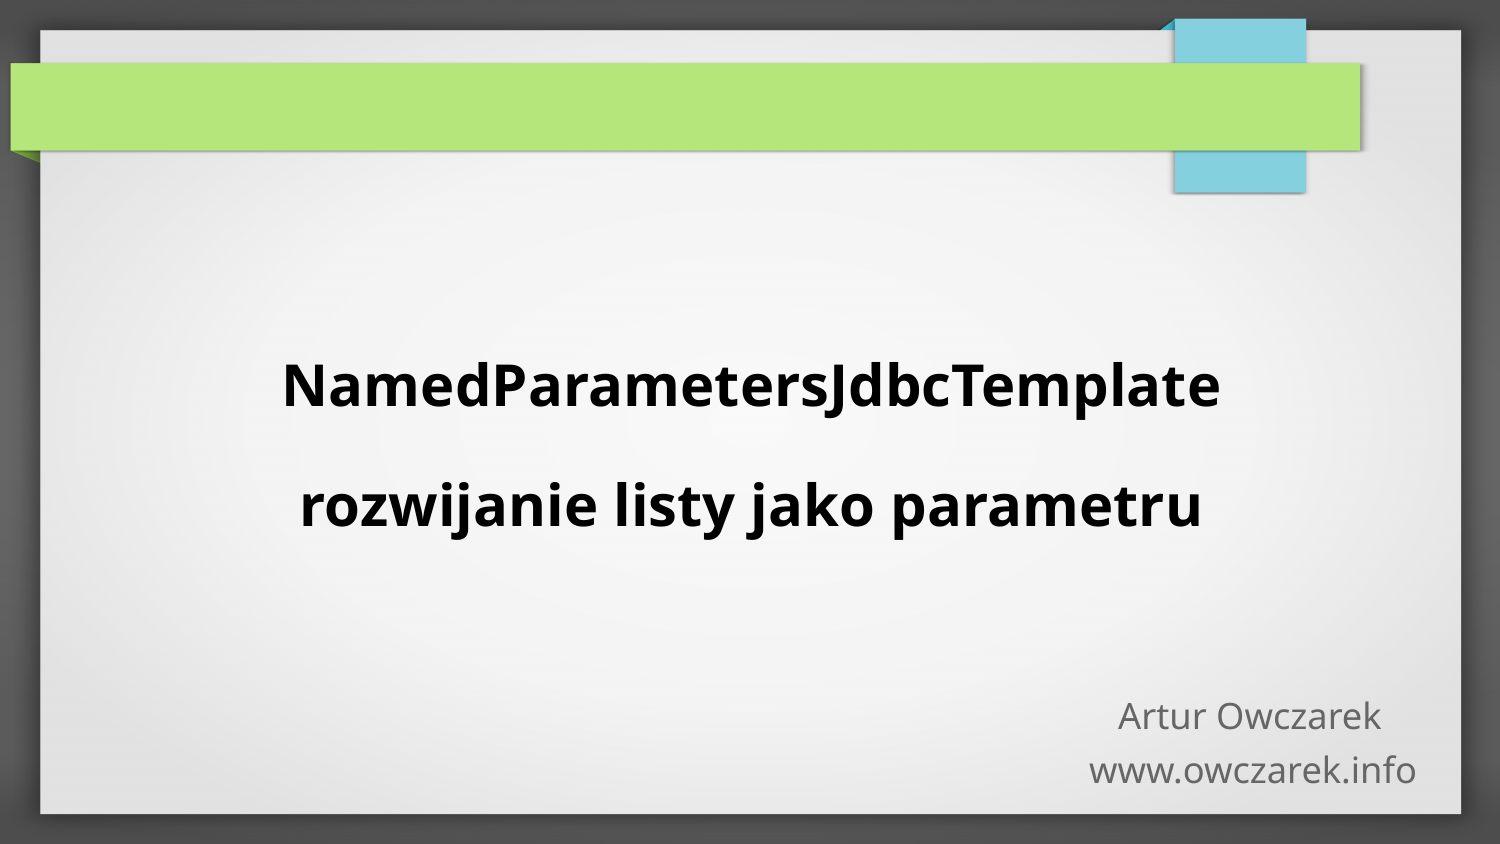

# NamedParametersJdbcTemplate rozwijanie listy jako parametru
Artur Owczarek
www.owczarek.info